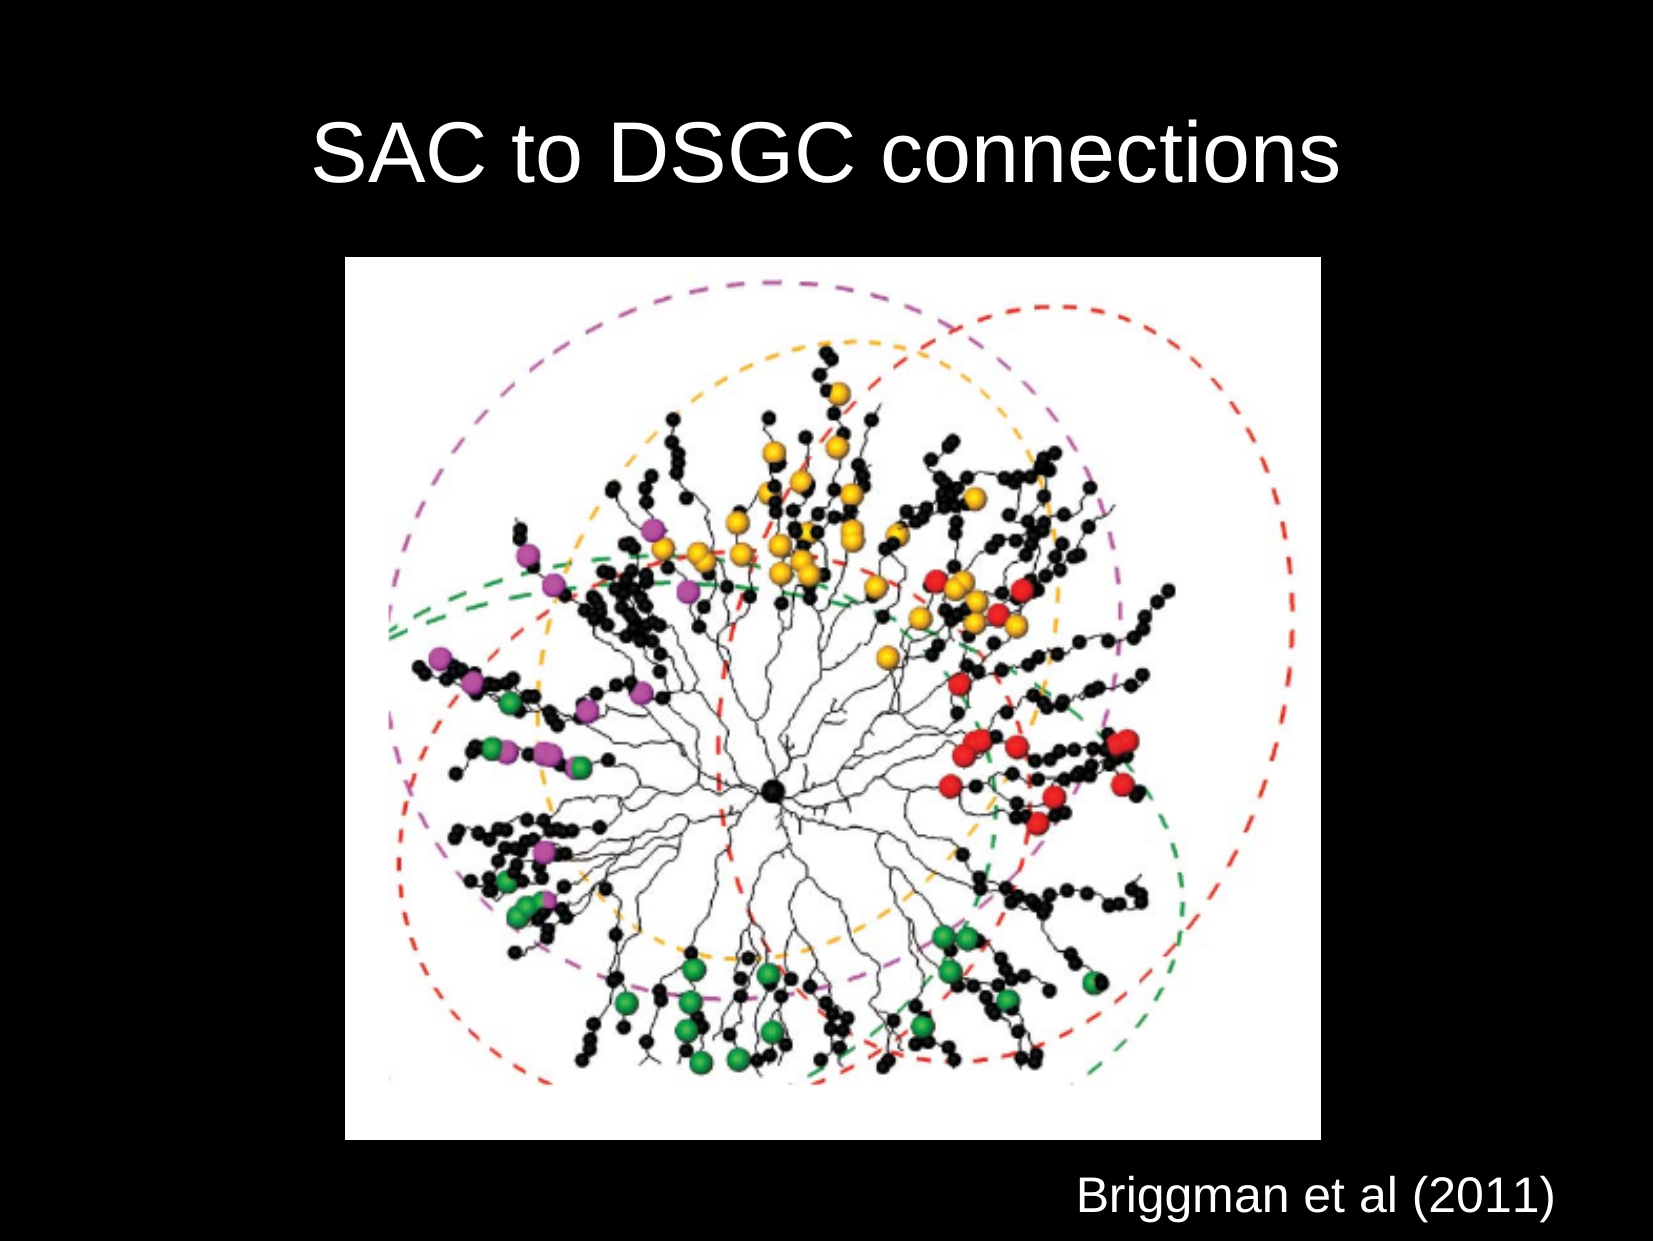

# SAC to DSGC connections
Briggman et al (2011)